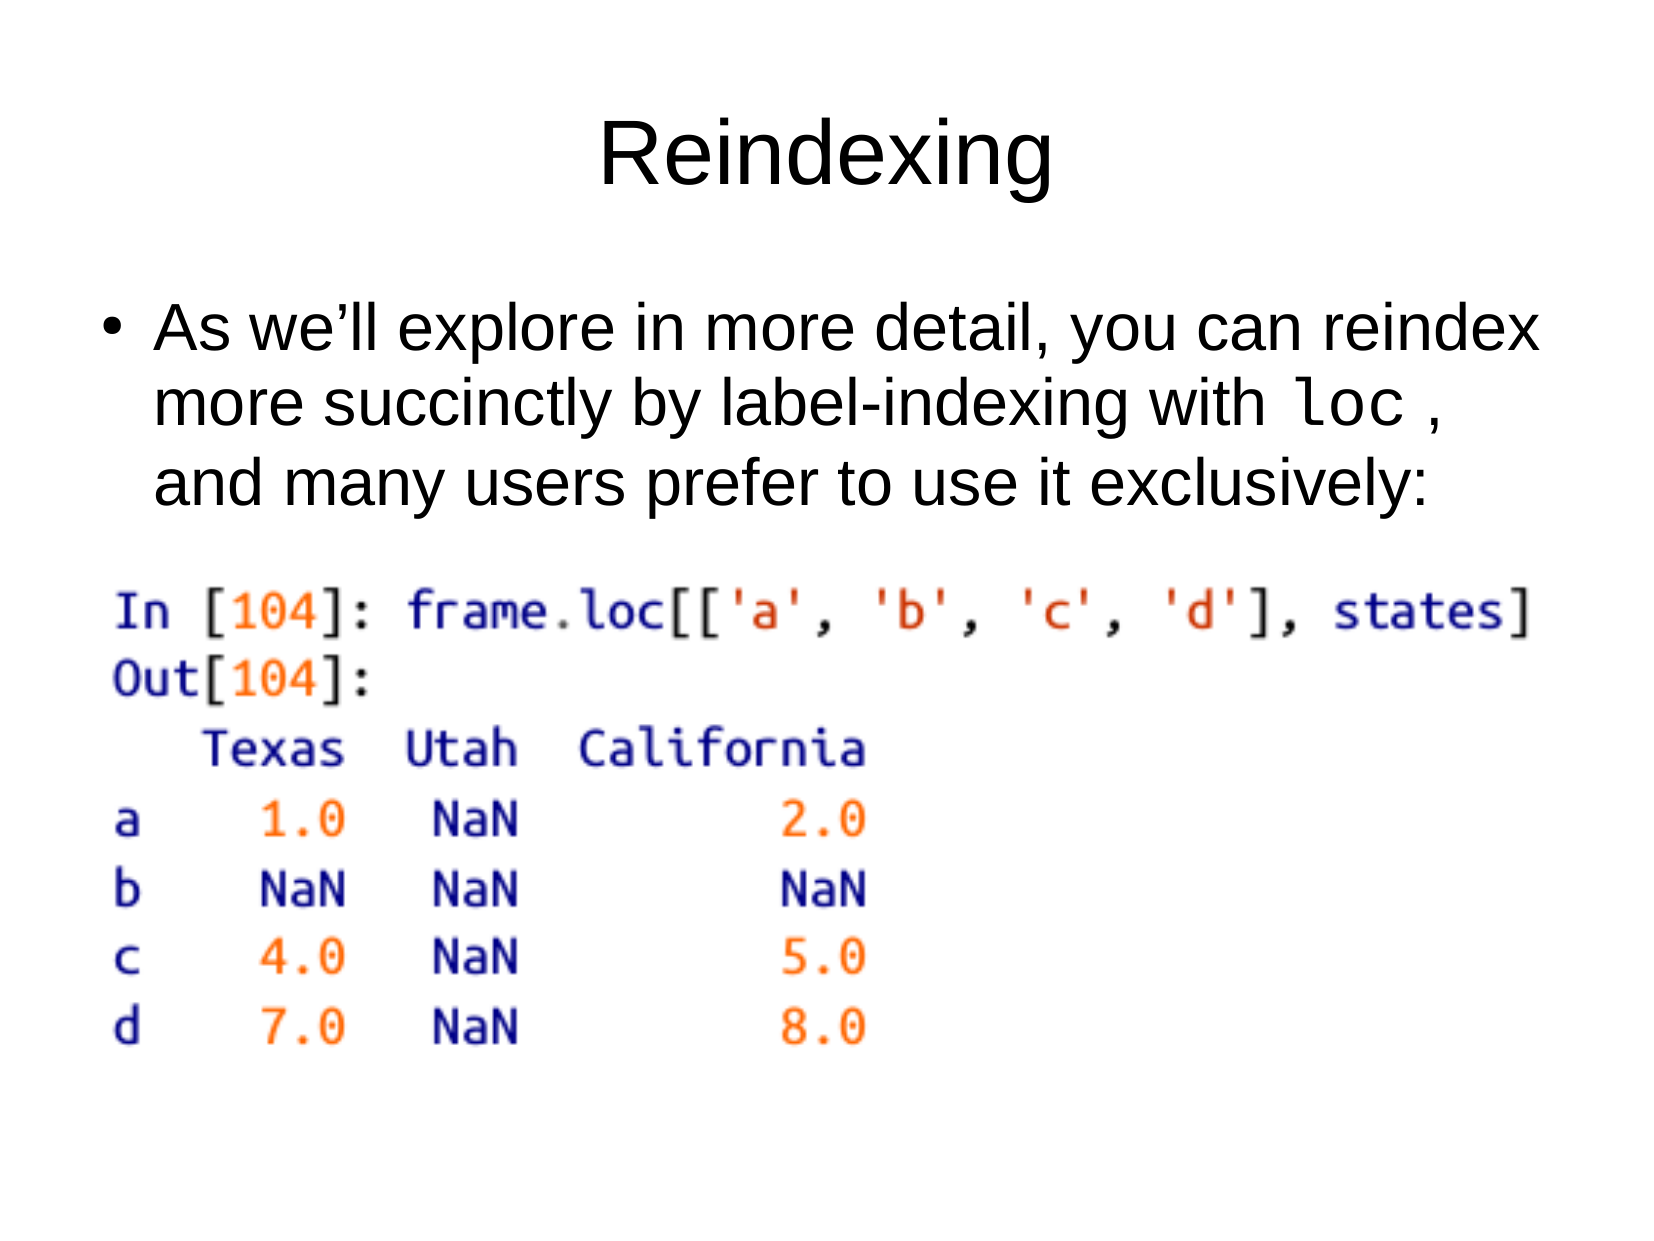

# Reindexing
As we’ll explore in more detail, you can reindex more succinctly by label-indexing with loc , and many users prefer to use it exclusively: